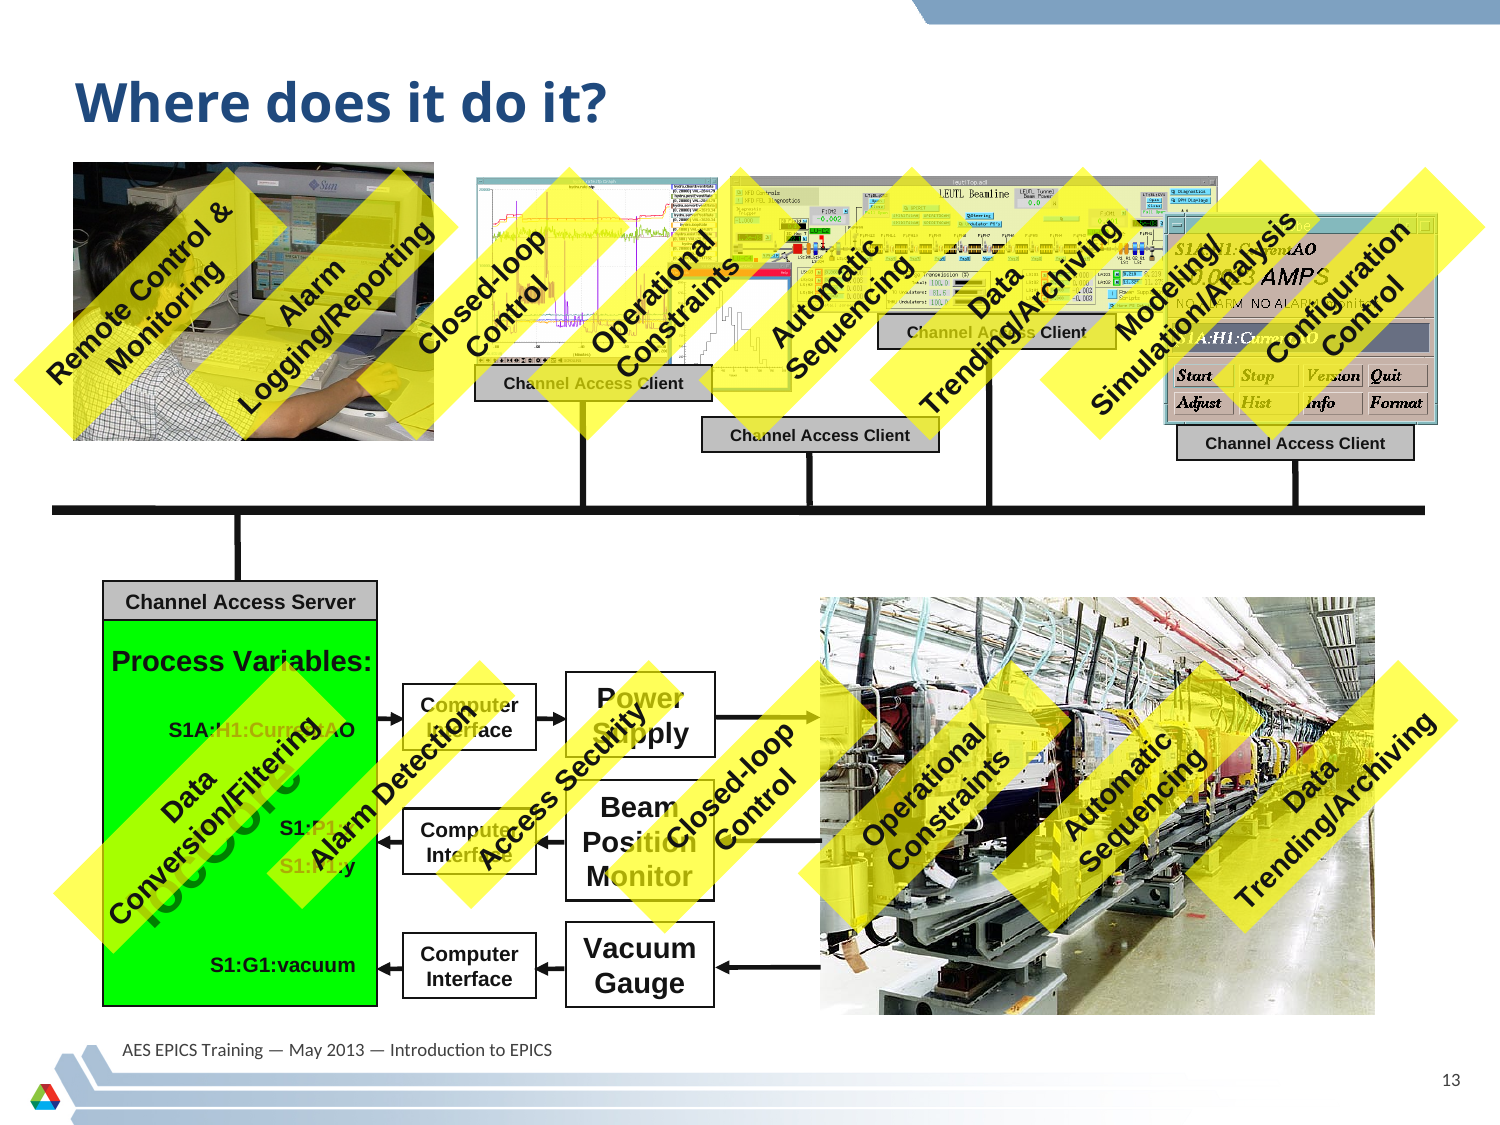

# Where does it do it?
Modeling/ Simulation/Analysis
Alarm Logging/Reporting
Closed-loop Control
Automatic Sequencing
Data Trending/Archiving
Remote Control & Monitoring
Operational Constraints
Configuration Control
Channel Access Client
Channel Access Client
Channel Access Client
Channel Access Client
Channel Access Server
Process Variables:
Power Supply
Computer Interface
S1A:H1:CurrentAO
S1:P1:x
S1:P1:y
S1:G1:vacuum
Operational Constraints
Data Trending/Archiving
Closed-loop Control
Automatic Sequencing
Alarm Detection
Access Security
Data Conversion/Filtering
Beam Position Monitor
iocCore
Computer Interface
Vacuum Gauge
Computer Interface
AES EPICS Training — May 2013 — Introduction to EPICS
13